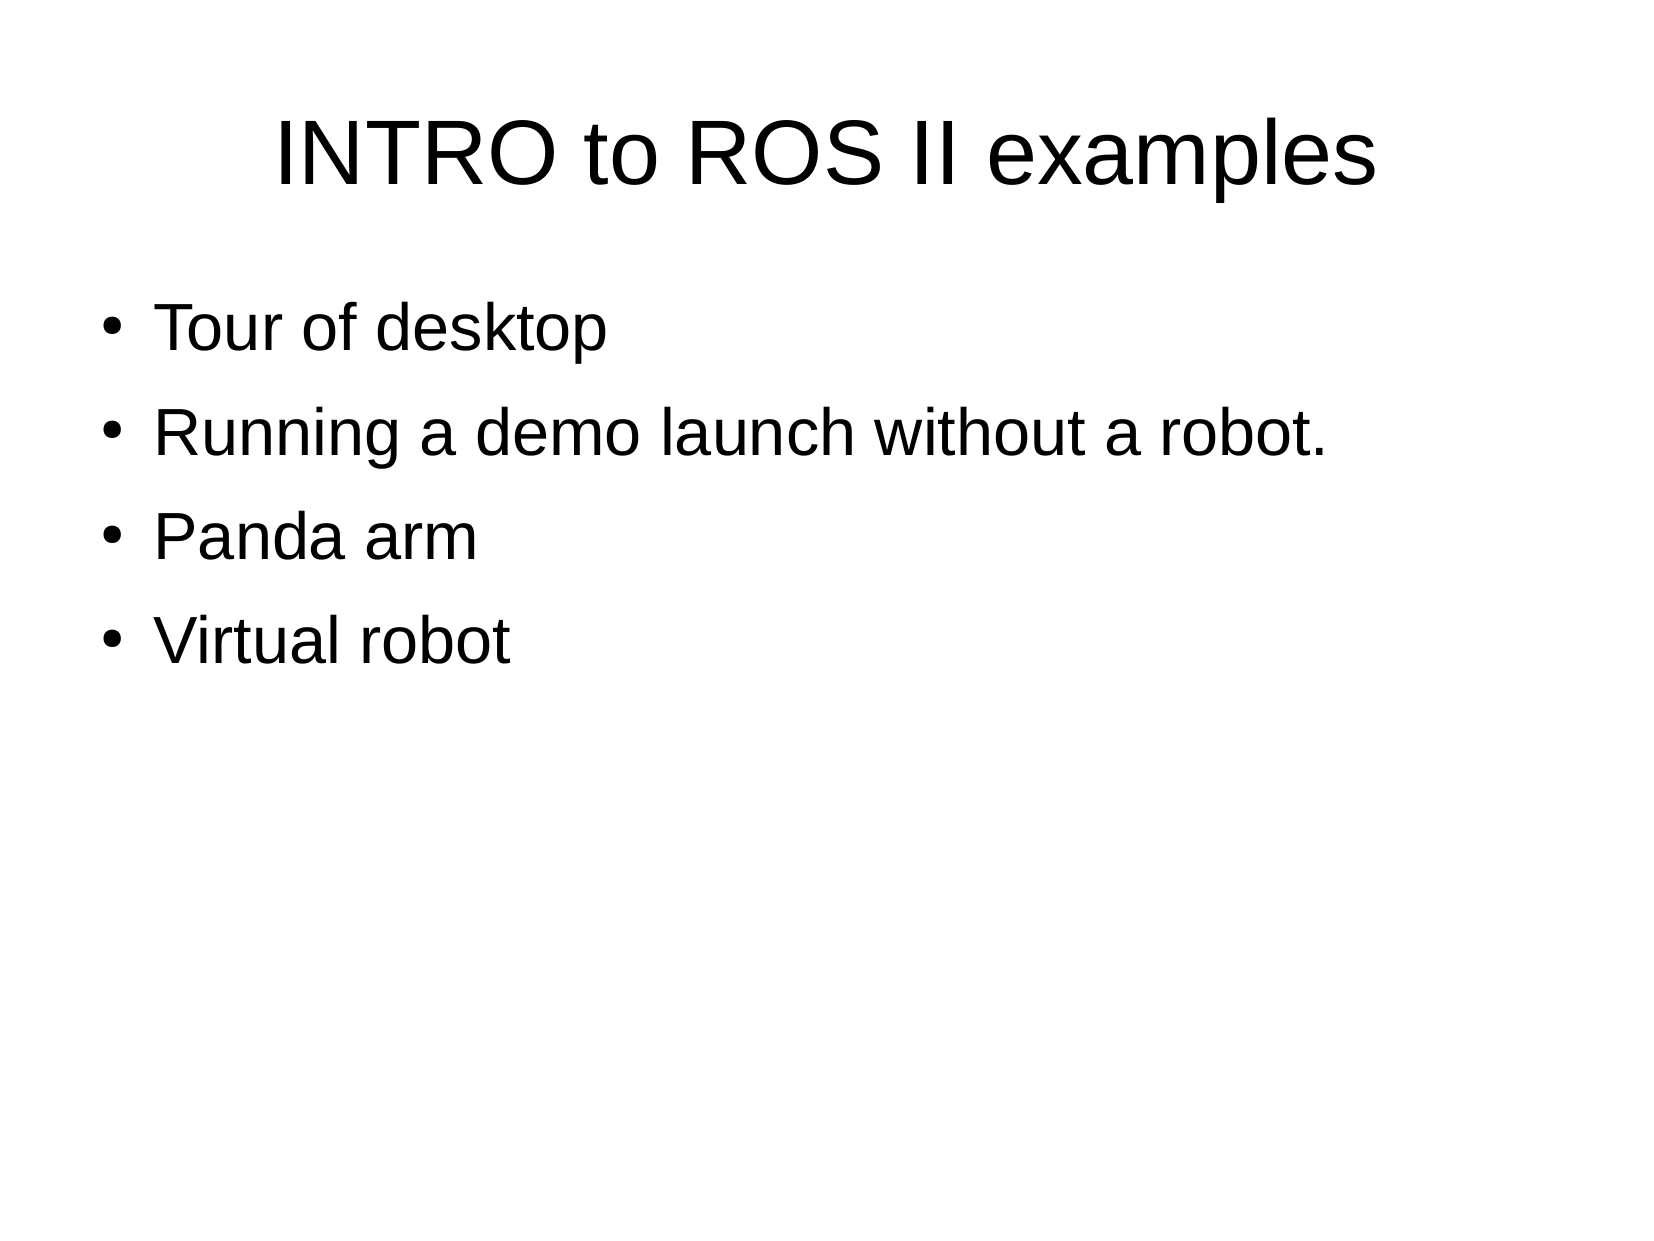

# INTRO to ROS II examples
Tour of desktop
Running a demo launch without a robot.
Panda arm
Virtual robot